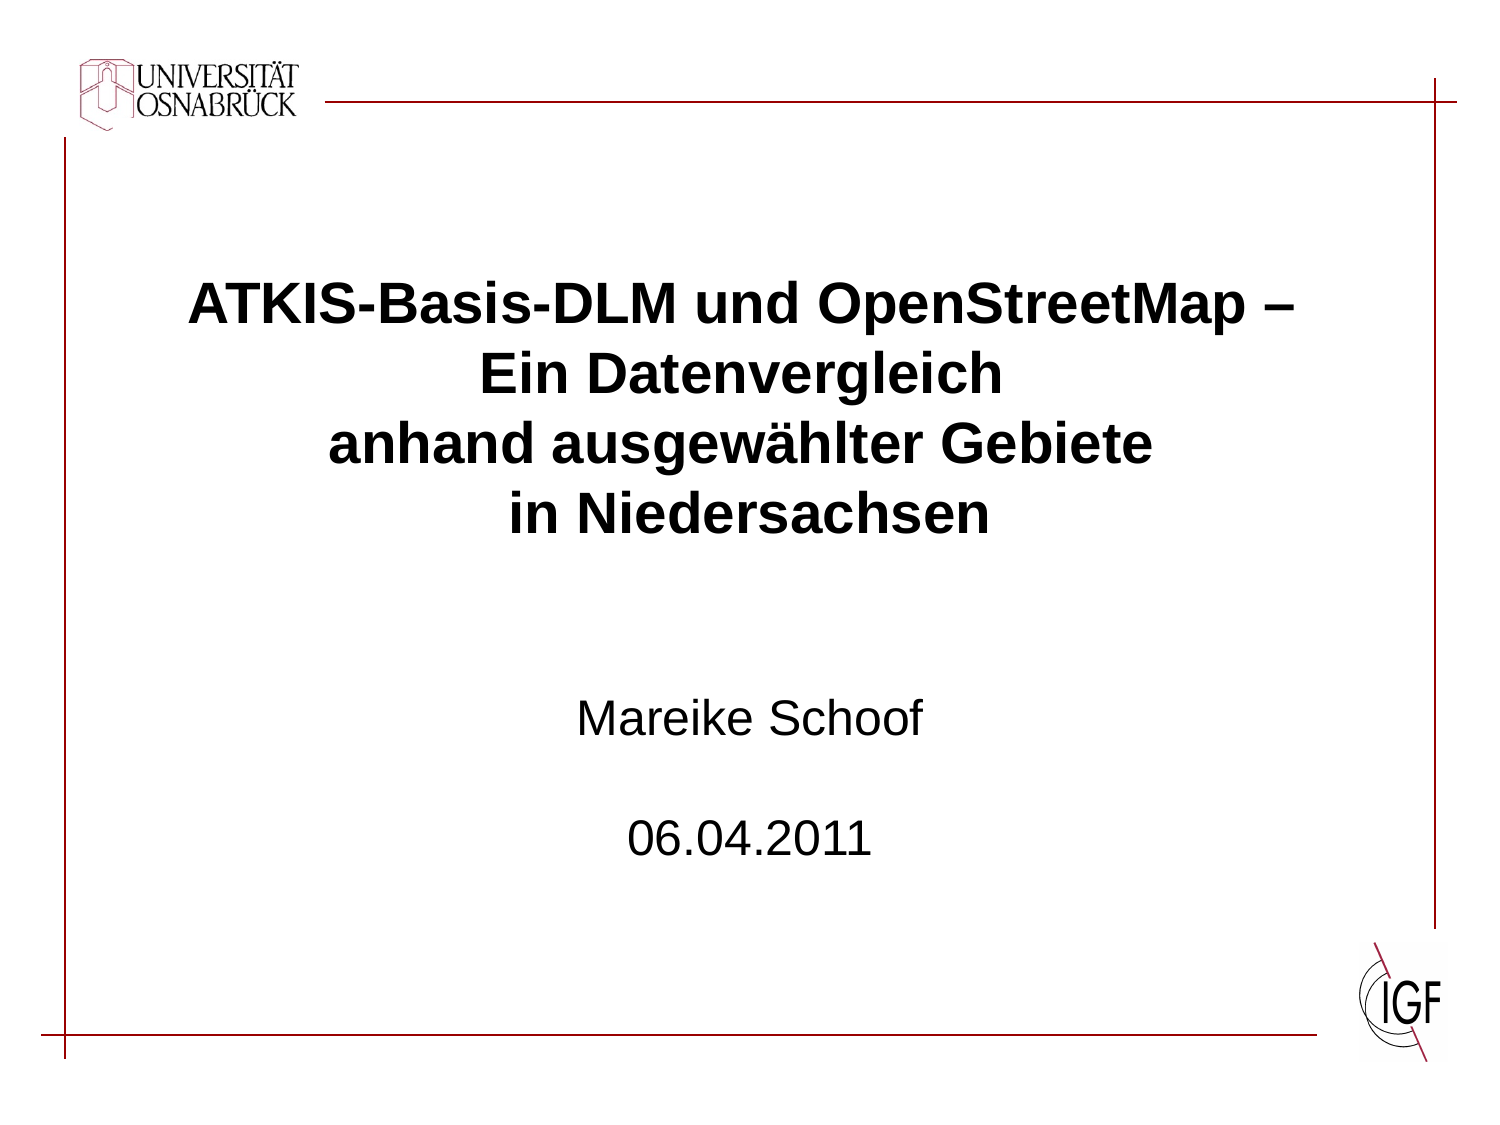

# ATKIS-Basis-DLM und OpenStreetMap – Ein Datenvergleich anhand ausgewählter Gebiete in Niedersachsen Mareike Schoof 06.04.2011